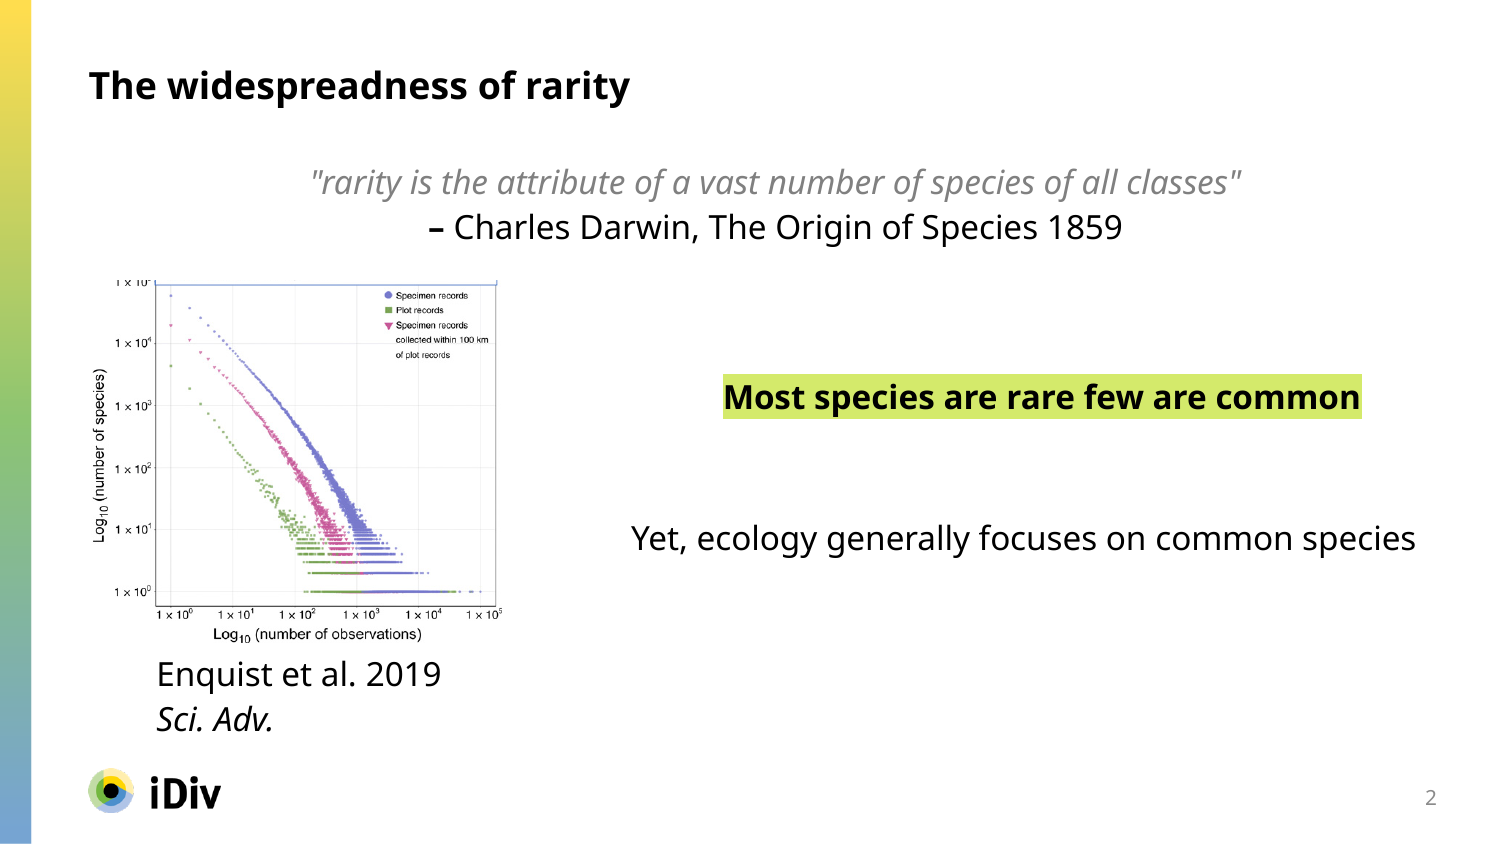

# The widespreadness of rarity
"rarity is the attribute of a vast number of species of all classes"
– Charles Darwin, The Origin of Species 1859
Most species are rare few are common
Yet, ecology generally focuses on common species
Enquist et al. 2019 Sci. Adv.